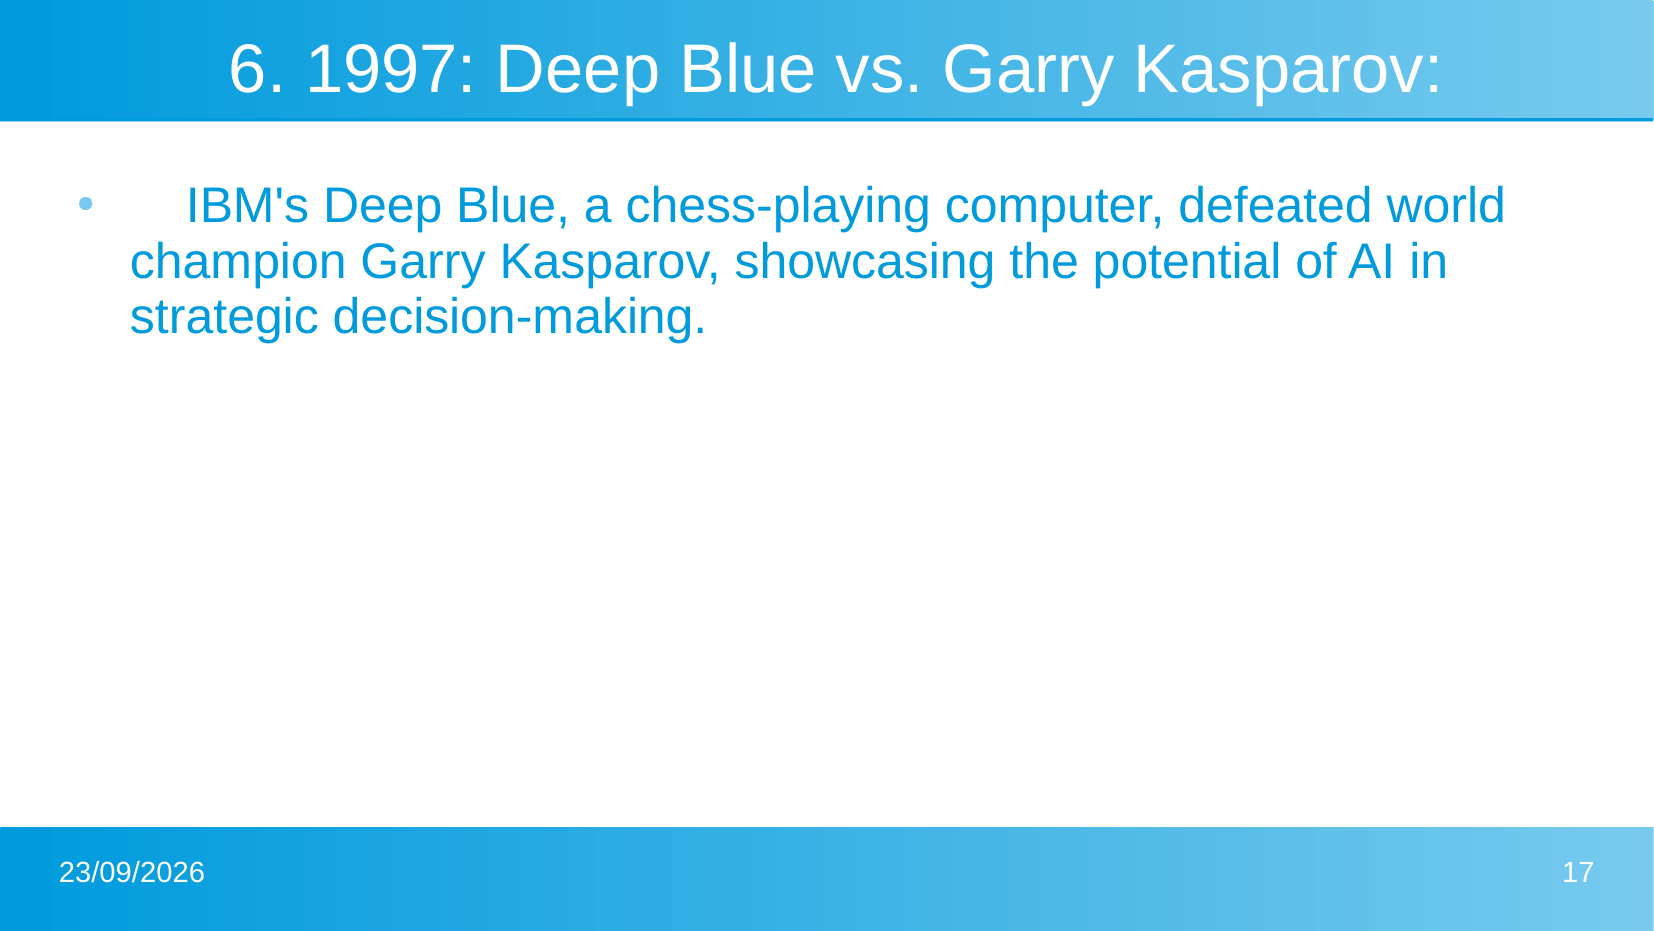

# 6. 1997: Deep Blue vs. Garry Kasparov:
 IBM's Deep Blue, a chess-playing computer, defeated world champion Garry Kasparov, showcasing the potential of AI in strategic decision-making.
17